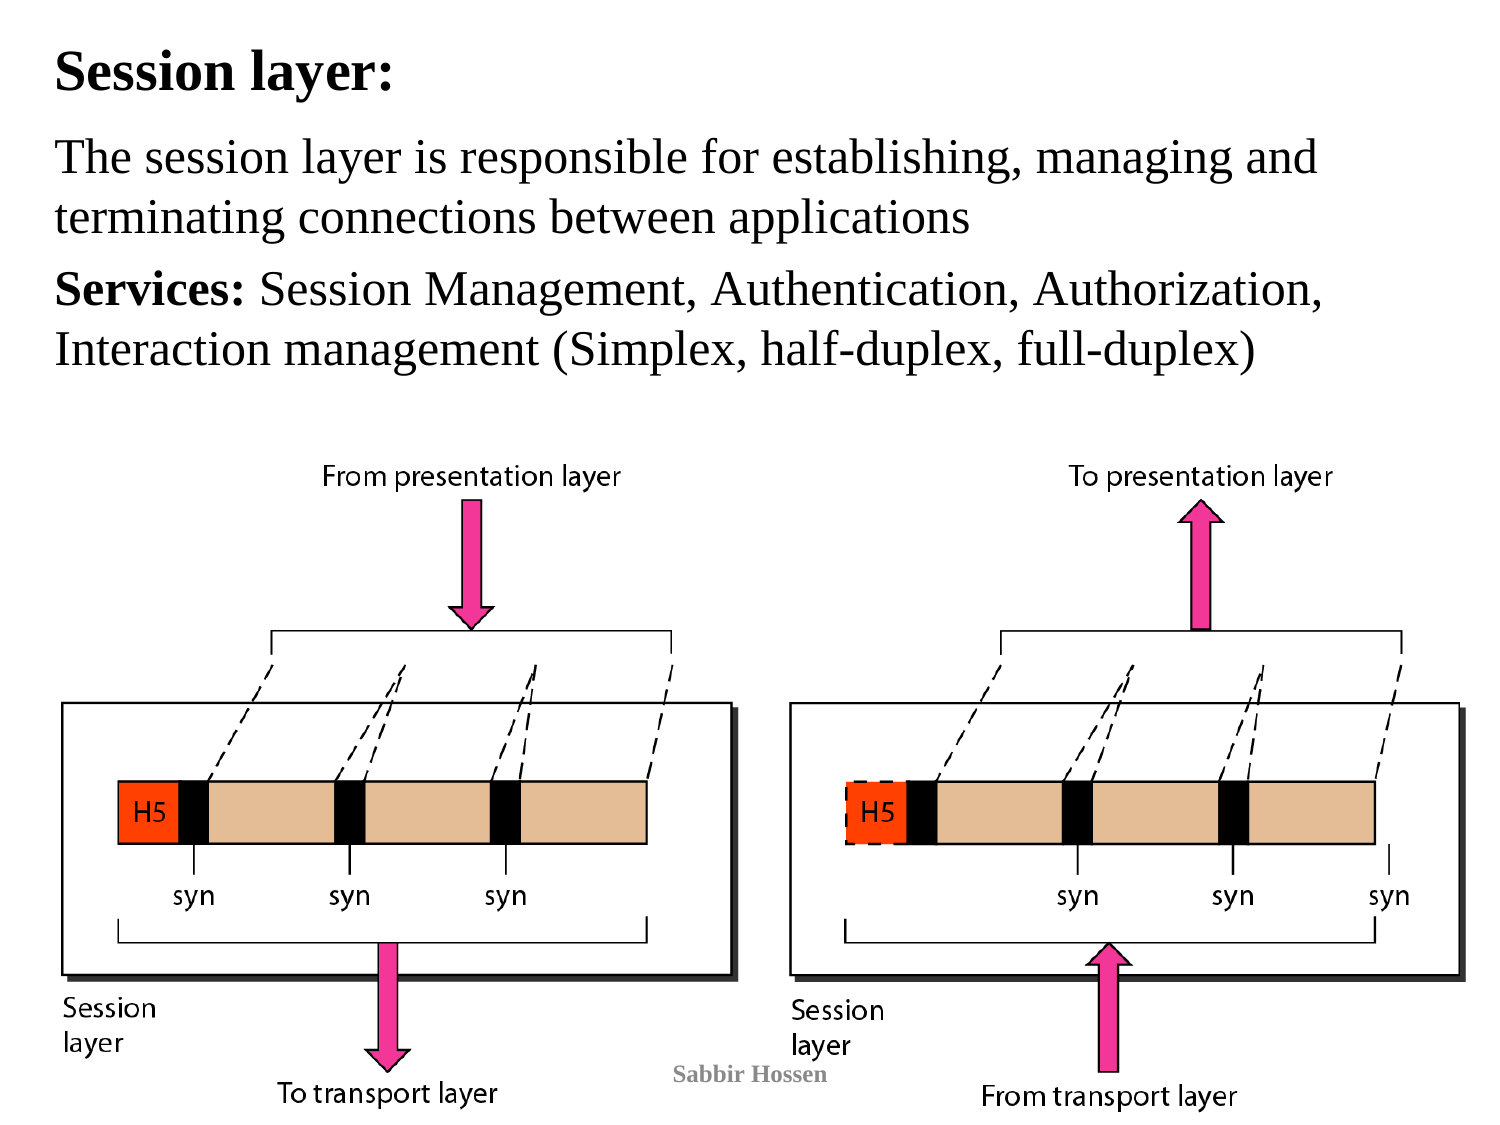

# Session layer:
The session layer is responsible for establishing, managing and terminating connections between applications
Services: Session Management, Authentication, Authorization, Interaction management (Simplex, half-duplex, full-duplex)
Sabbir Hossen